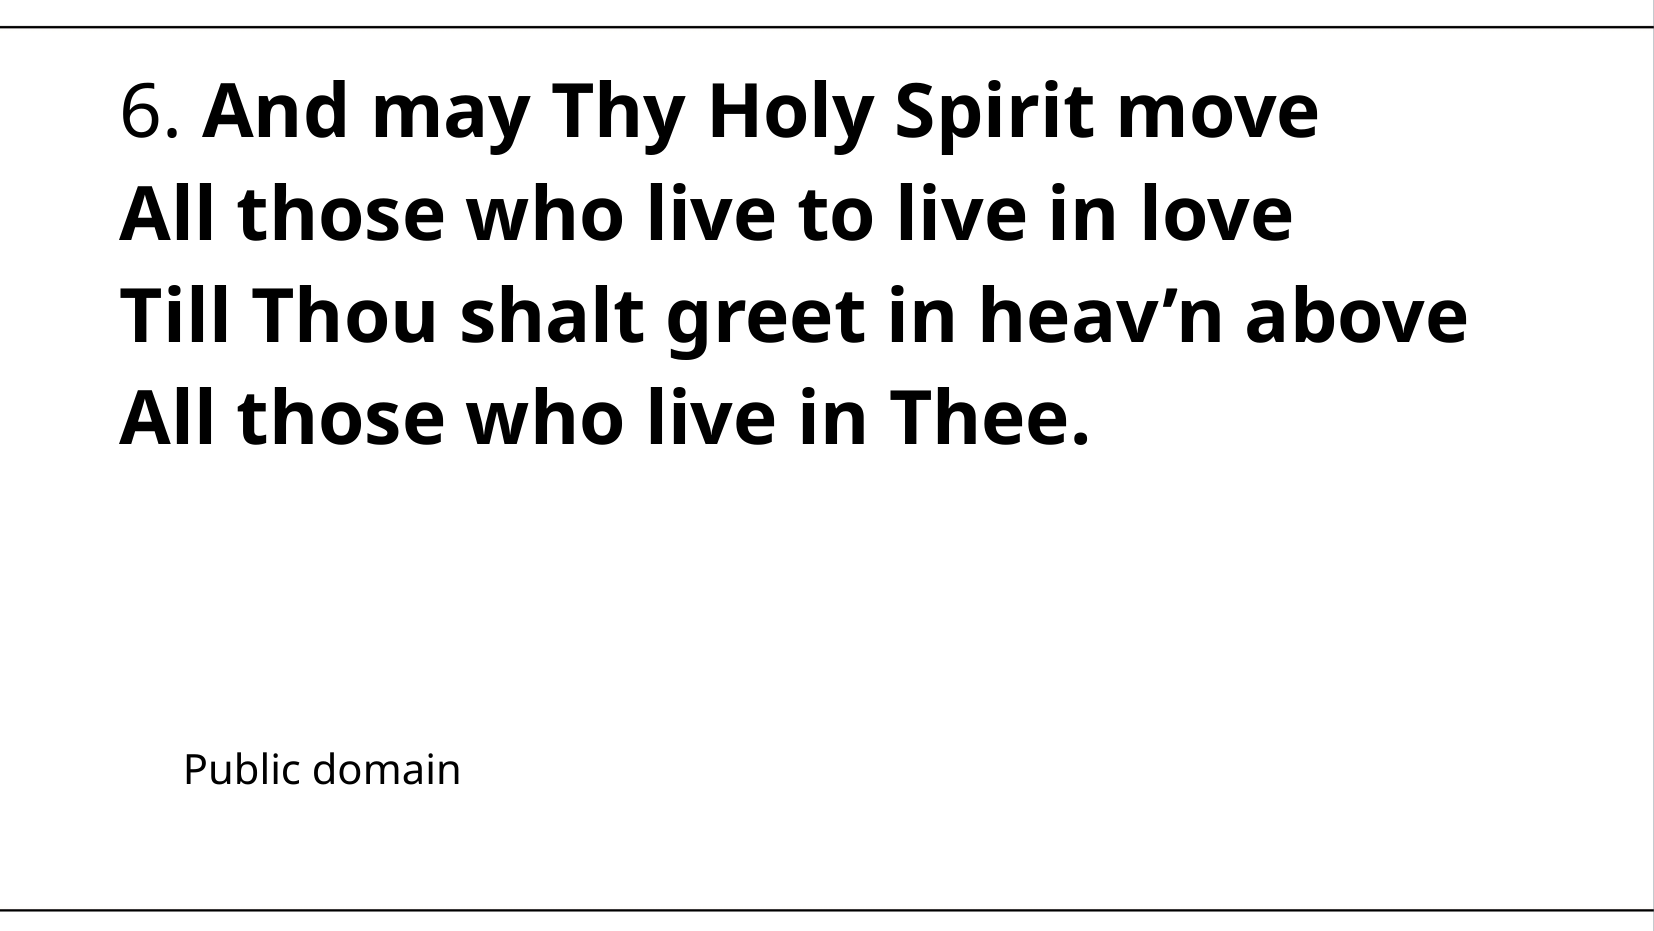

6. And may Thy Holy Spirit move
All those who live to live in love
Till Thou shalt greet in heav’n above
All those who live in Thee.
 Public domain